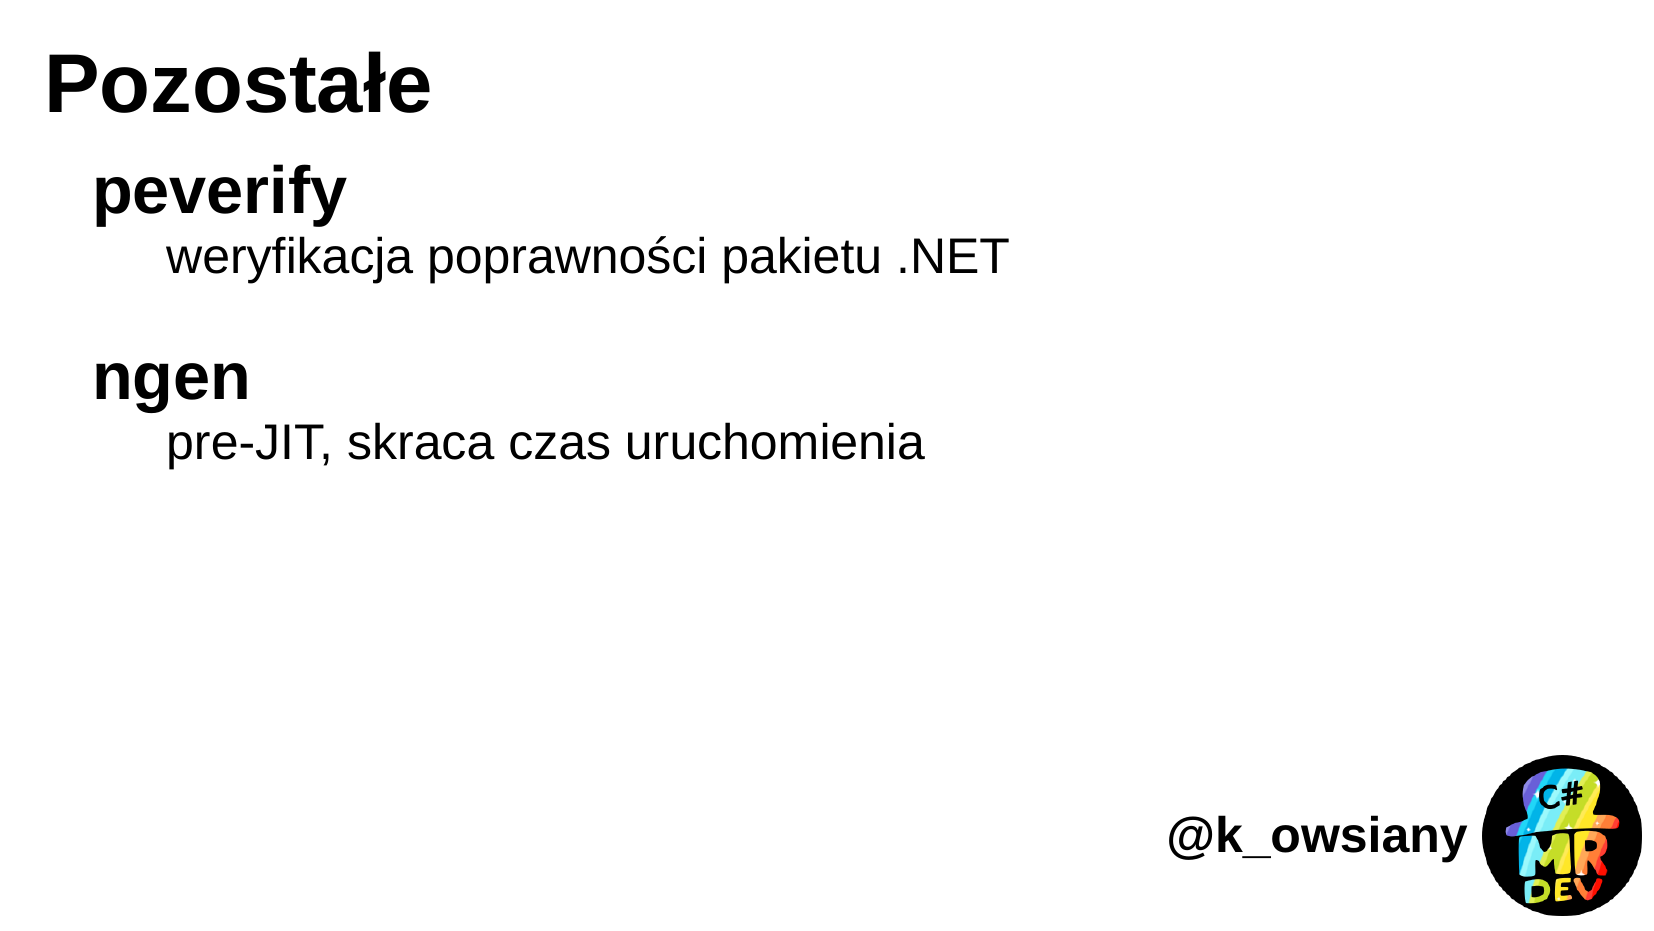

Pozostałe
peverify
	weryfikacja poprawności pakietu .NET
ngen
	pre-JIT, skraca czas uruchomienia